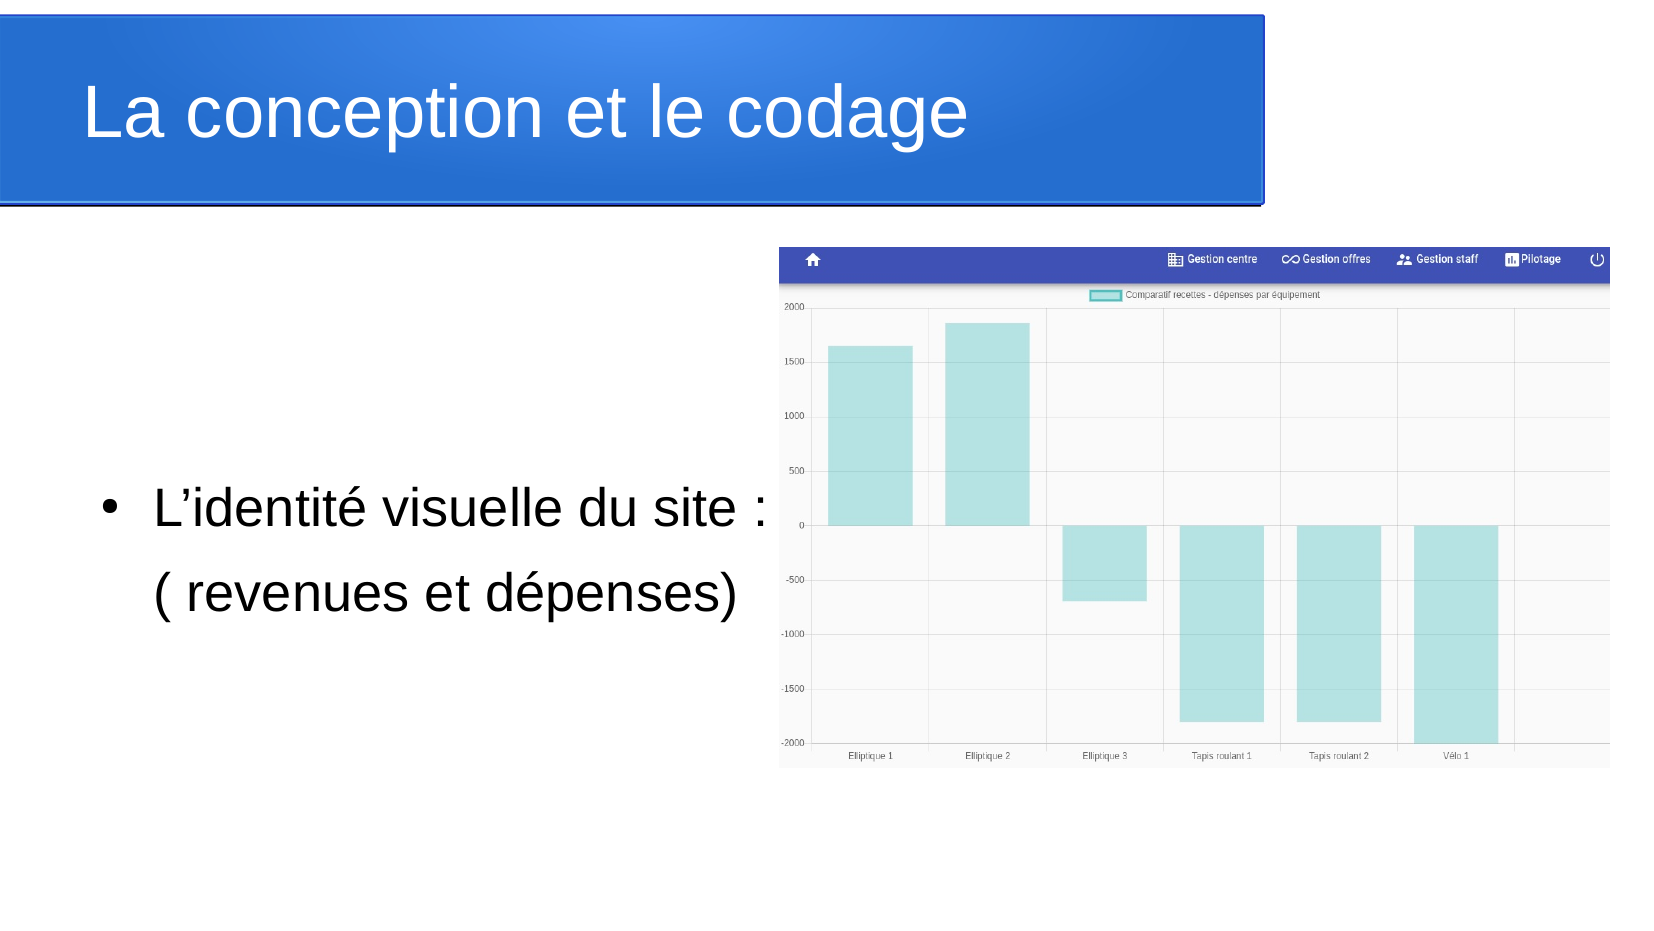

# La conception et le codage
L’identité visuelle du site :
( revenues et dépenses)